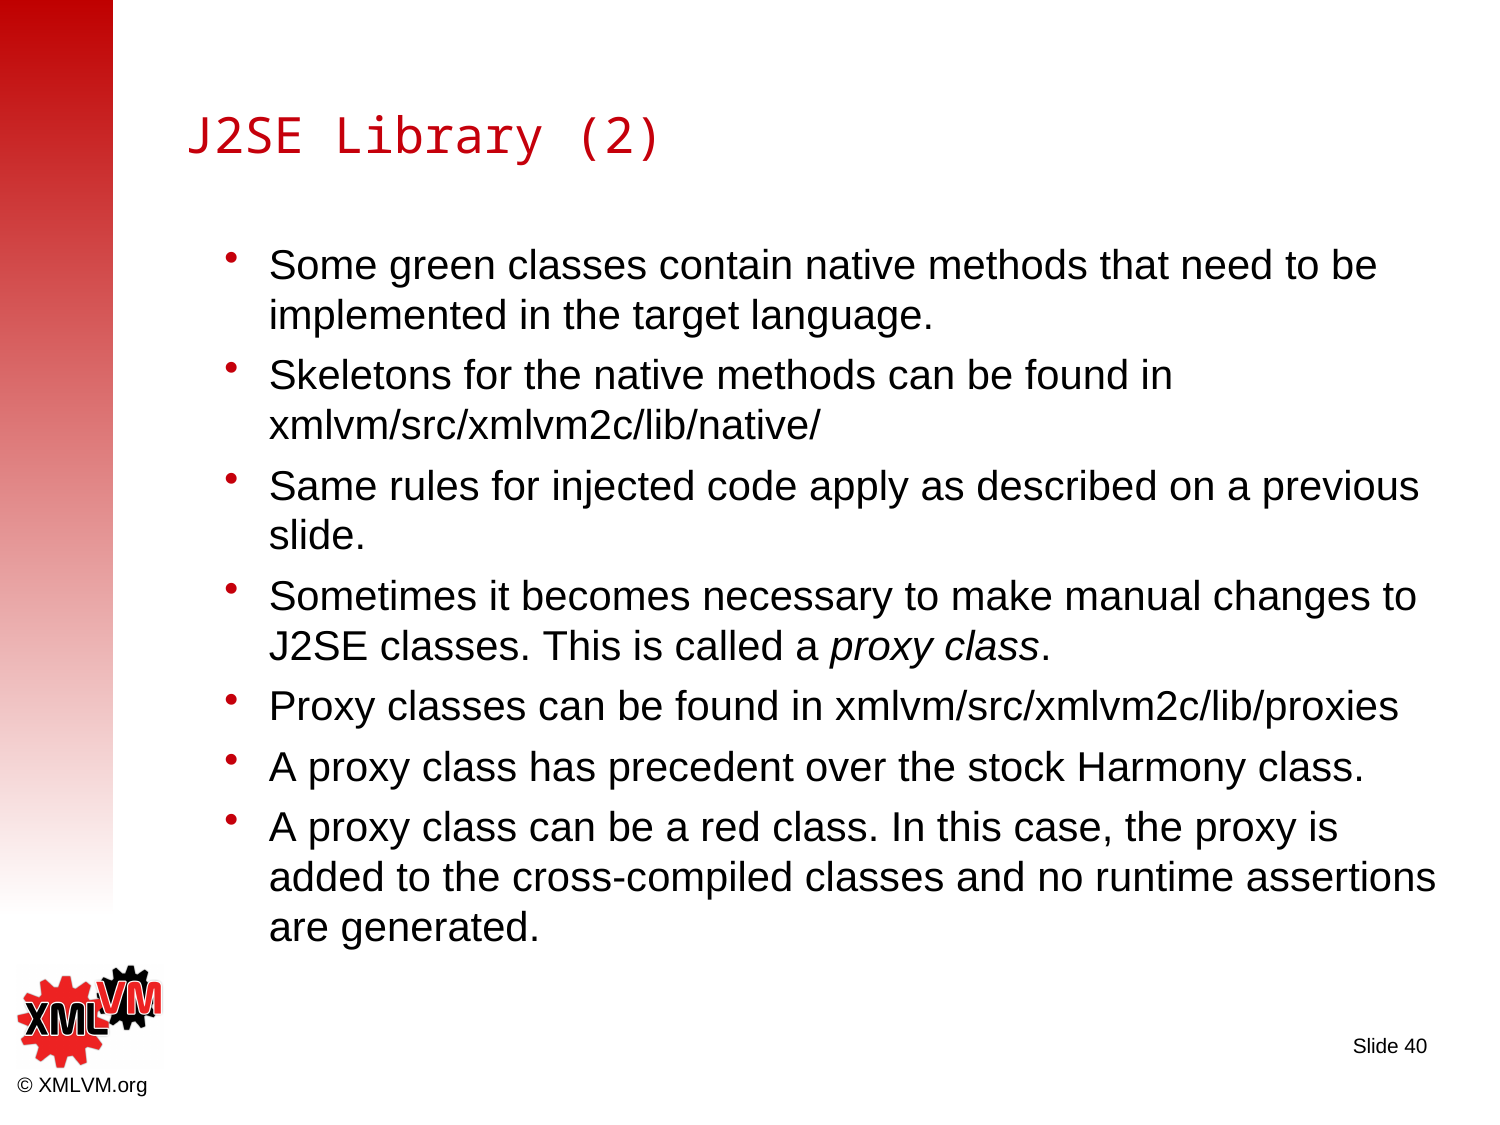

# J2SE Library (2)
Some green classes contain native methods that need to be implemented in the target language.
Skeletons for the native methods can be found in xmlvm/src/xmlvm2c/lib/native/
Same rules for injected code apply as described on a previous slide.
Sometimes it becomes necessary to make manual changes to J2SE classes. This is called a proxy class.
Proxy classes can be found in xmlvm/src/xmlvm2c/lib/proxies
A proxy class has precedent over the stock Harmony class.
A proxy class can be a red class. In this case, the proxy is added to the cross-compiled classes and no runtime assertions are generated.